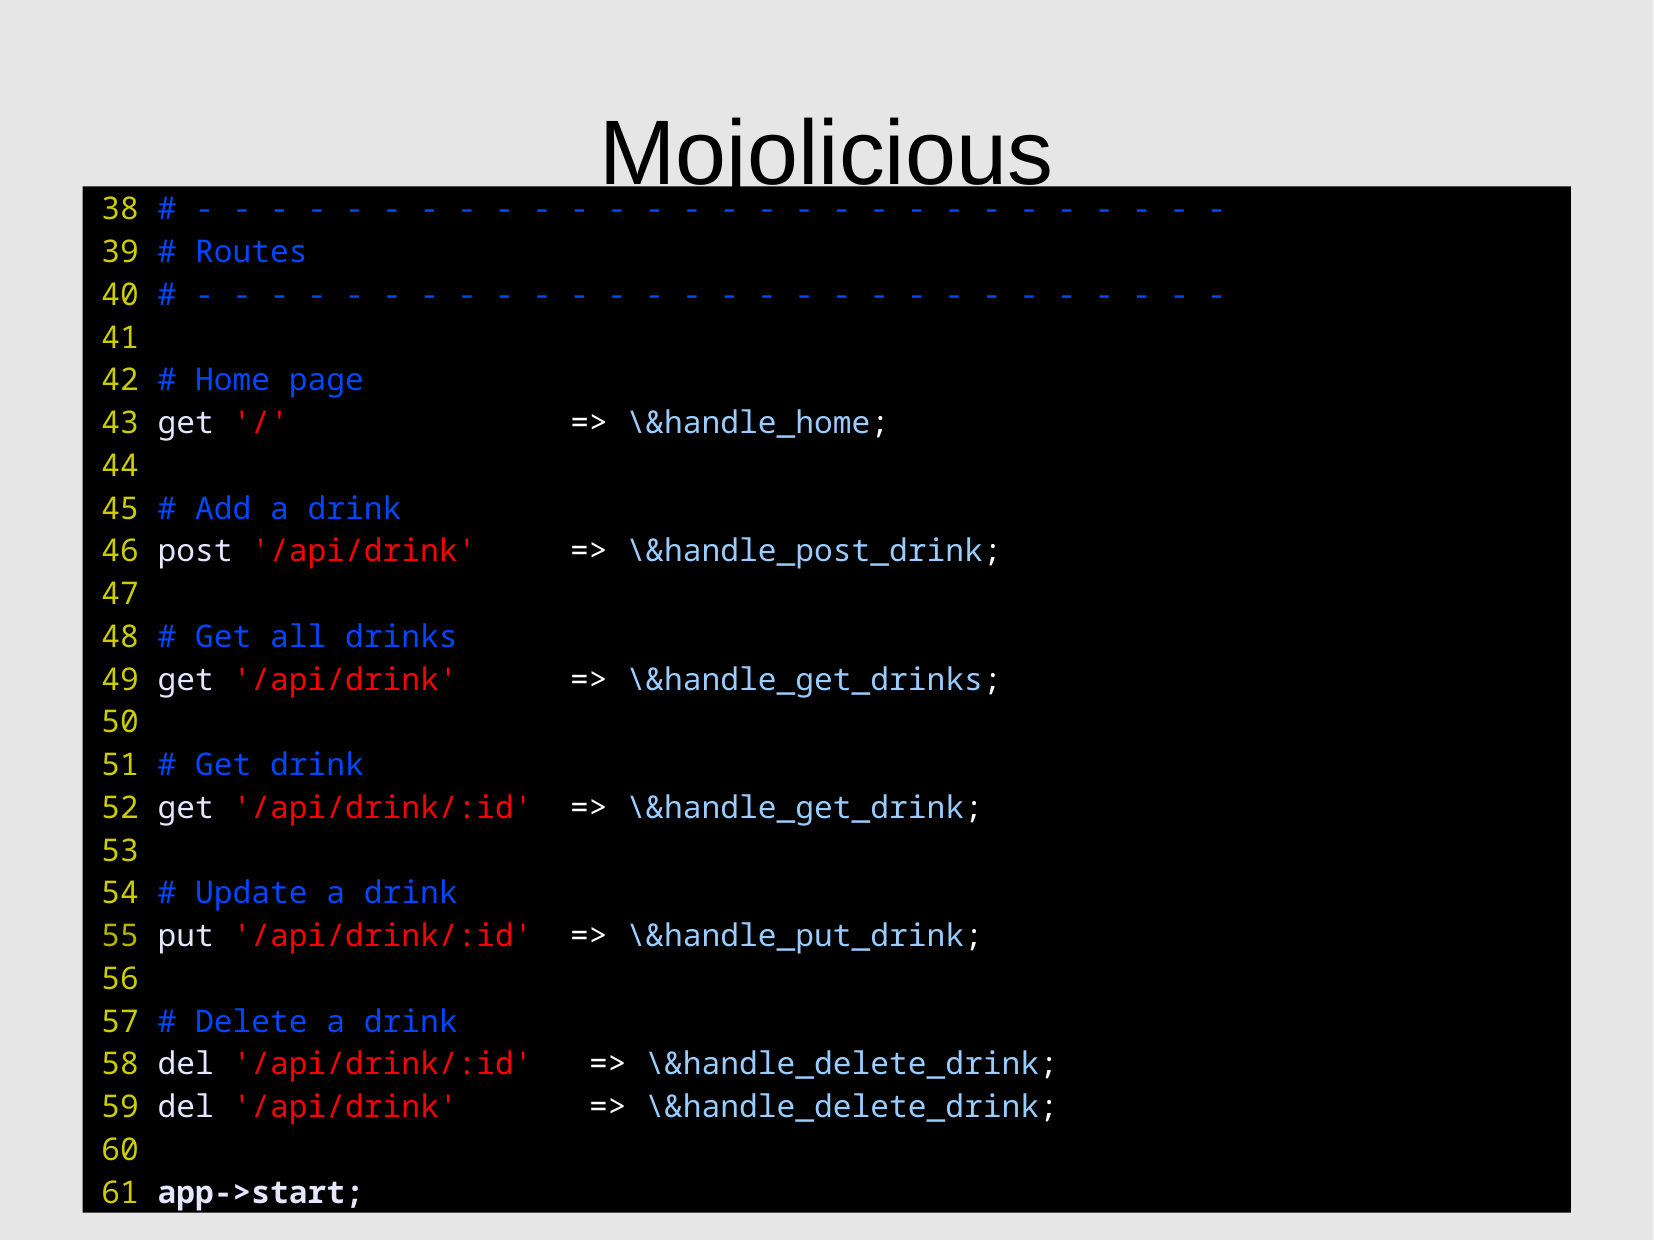

# Mojolicious
 38 # - - - - - - - - - - - - - - - - - - - - - - - - - - - -
 39 # Routes
 40 # - - - - - - - - - - - - - - - - - - - - - - - - - - - -
 41
 42 # Home page
 43 get '/' => \&handle_home;
 44
 45 # Add a drink
 46 post '/api/drink' => \&handle_post_drink;
 47
 48 # Get all drinks
 49 get '/api/drink' => \&handle_get_drinks;
 50
 51 # Get drink
 52 get '/api/drink/:id' => \&handle_get_drink;
 53
 54 # Update a drink
 55 put '/api/drink/:id' => \&handle_put_drink;
 56
 57 # Delete a drink
 58 del '/api/drink/:id' => \&handle_delete_drink;
 59 del '/api/drink' => \&handle_delete_drink;
 60
 61 app->start;